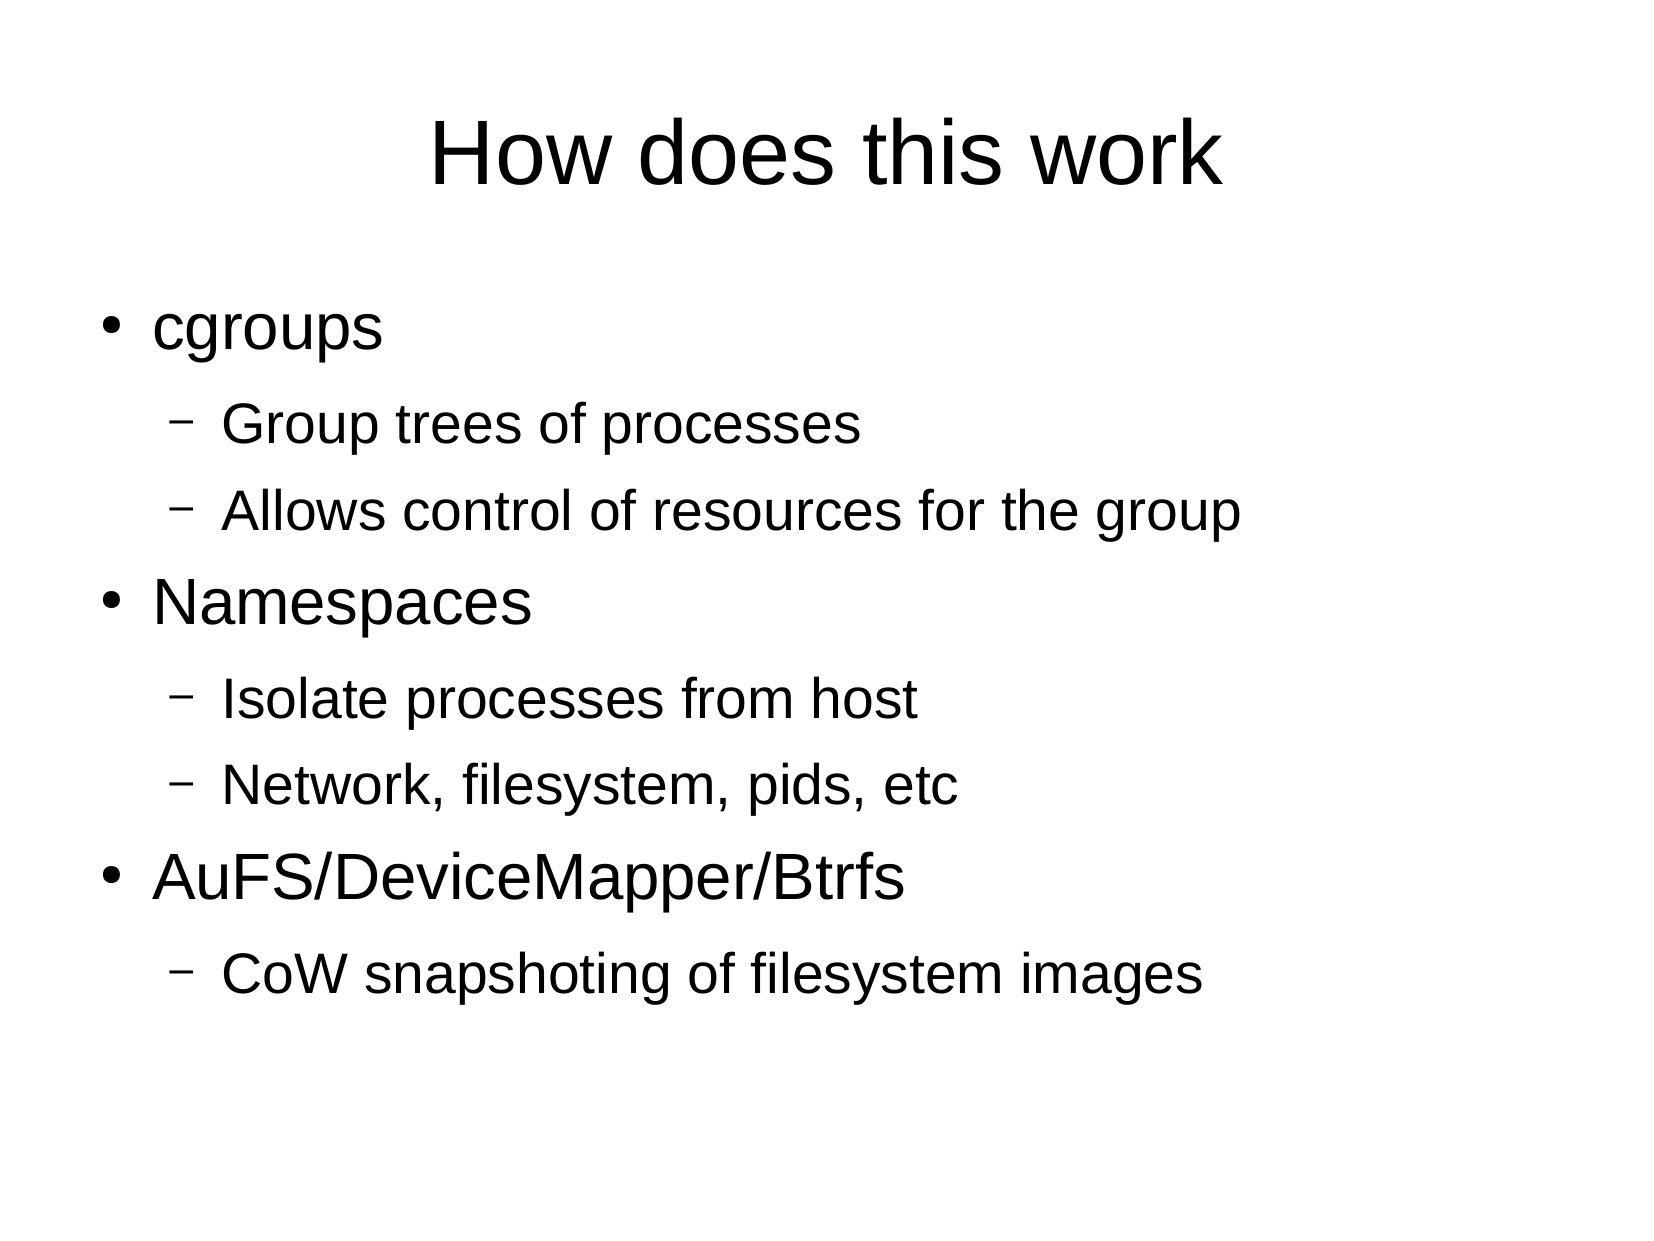

# How does this work
cgroups
Group trees of processes
Allows control of resources for the group
Namespaces
Isolate processes from host
Network, filesystem, pids, etc
AuFS/DeviceMapper/Btrfs
CoW snapshoting of filesystem images